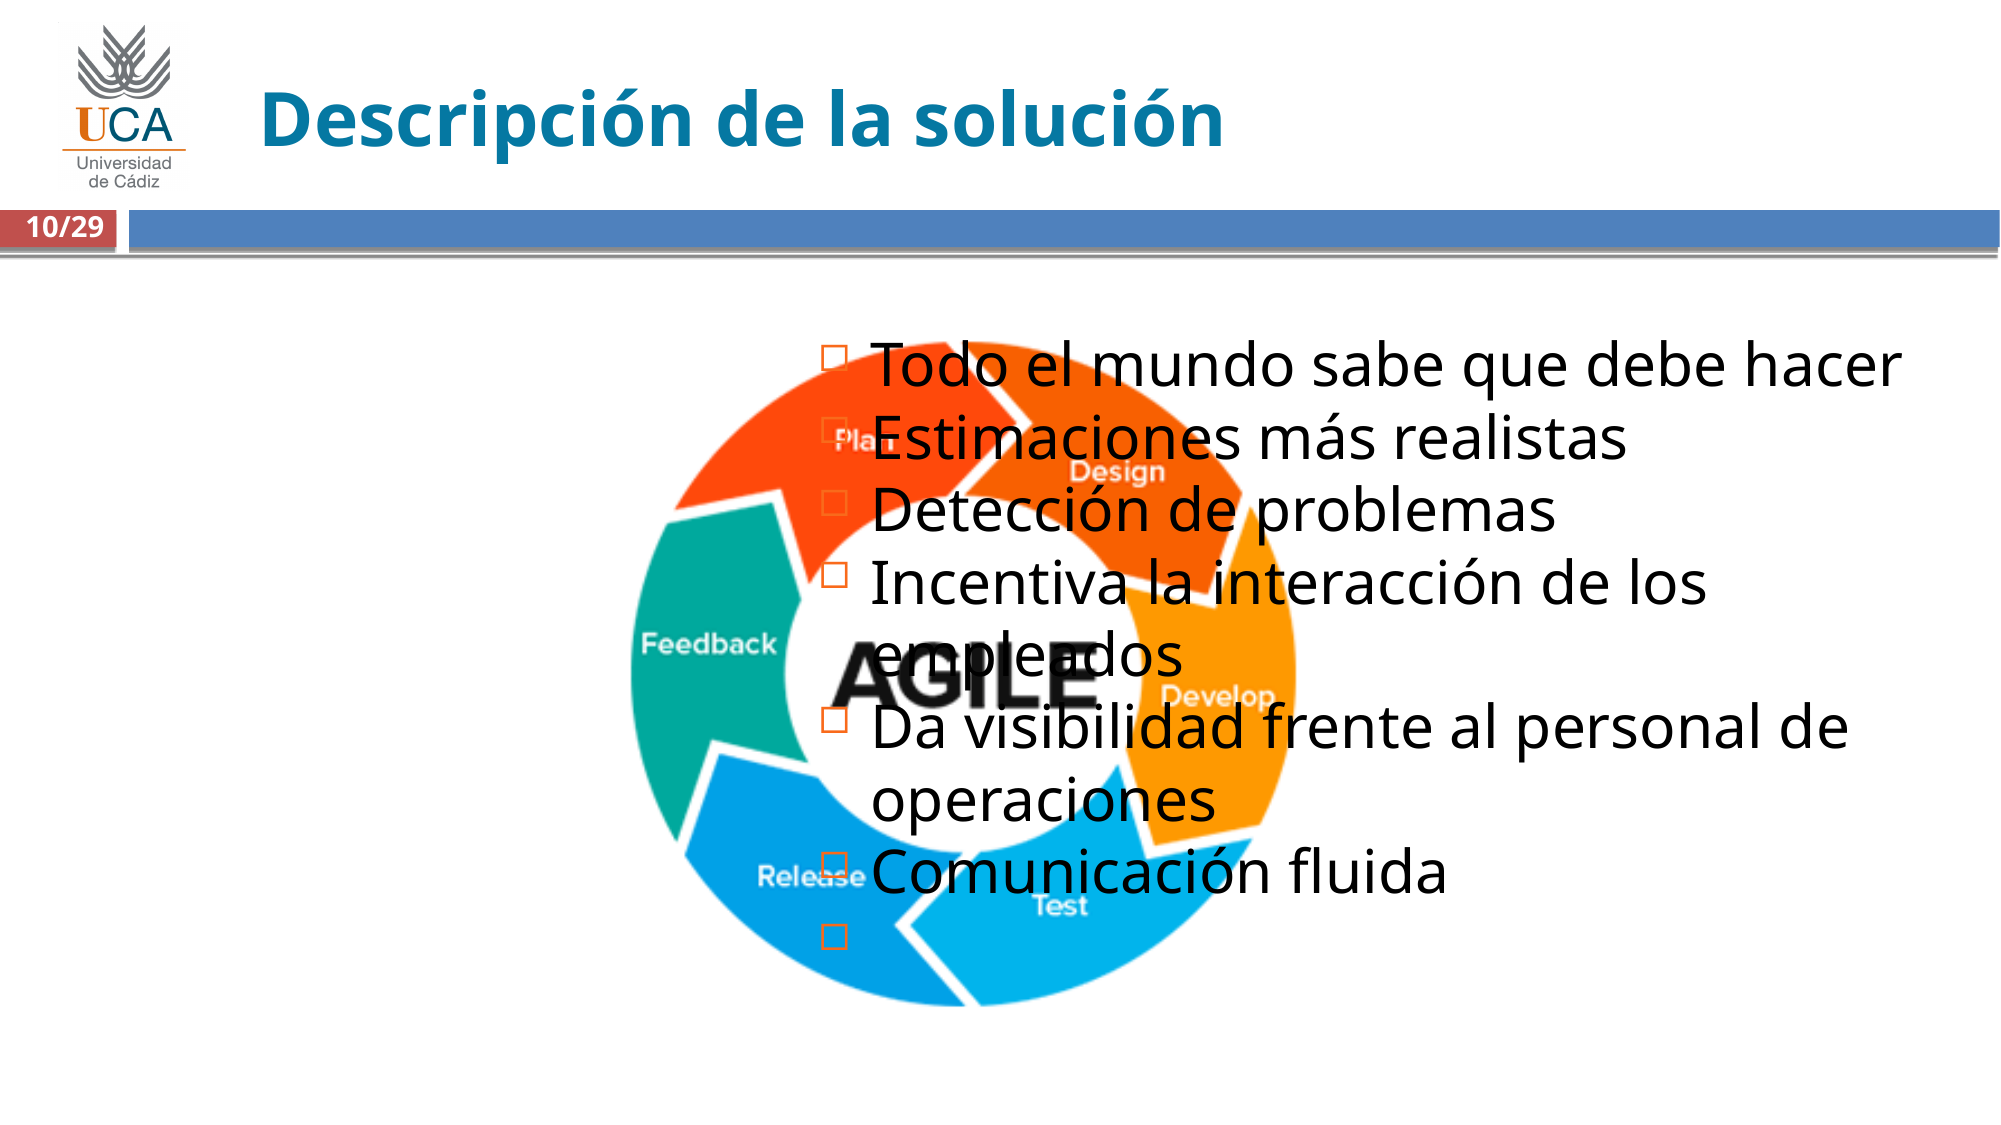

Descripción de la solución
Todo el mundo sabe que debe hacer
Estimaciones más realistas
Detección de problemas
Incentiva la interacción de los empleados
Da visibilidad frente al personal de operaciones
Comunicación fluida